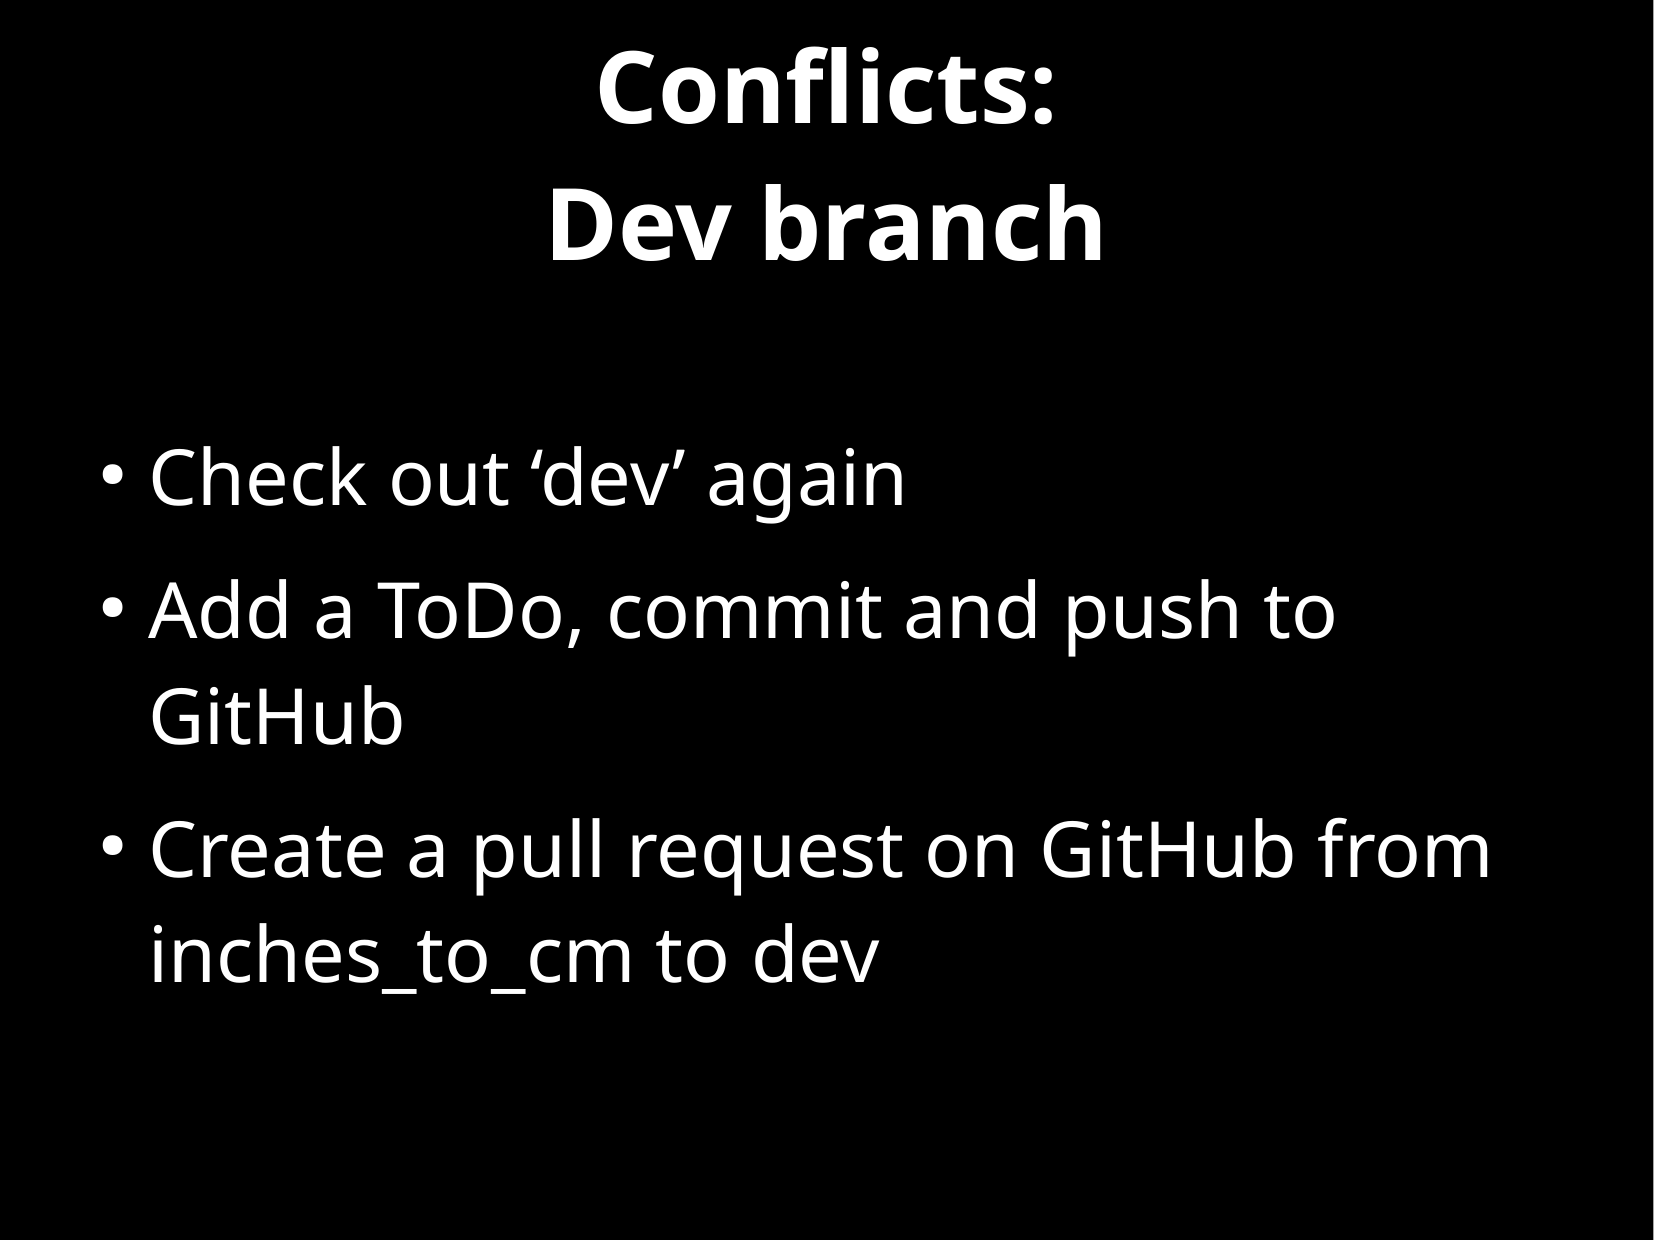

# Conflicts: Dev branch
Check out ‘dev’ again
Add a ToDo, commit and push to GitHub
Create a pull request on GitHub from inches_to_cm to dev